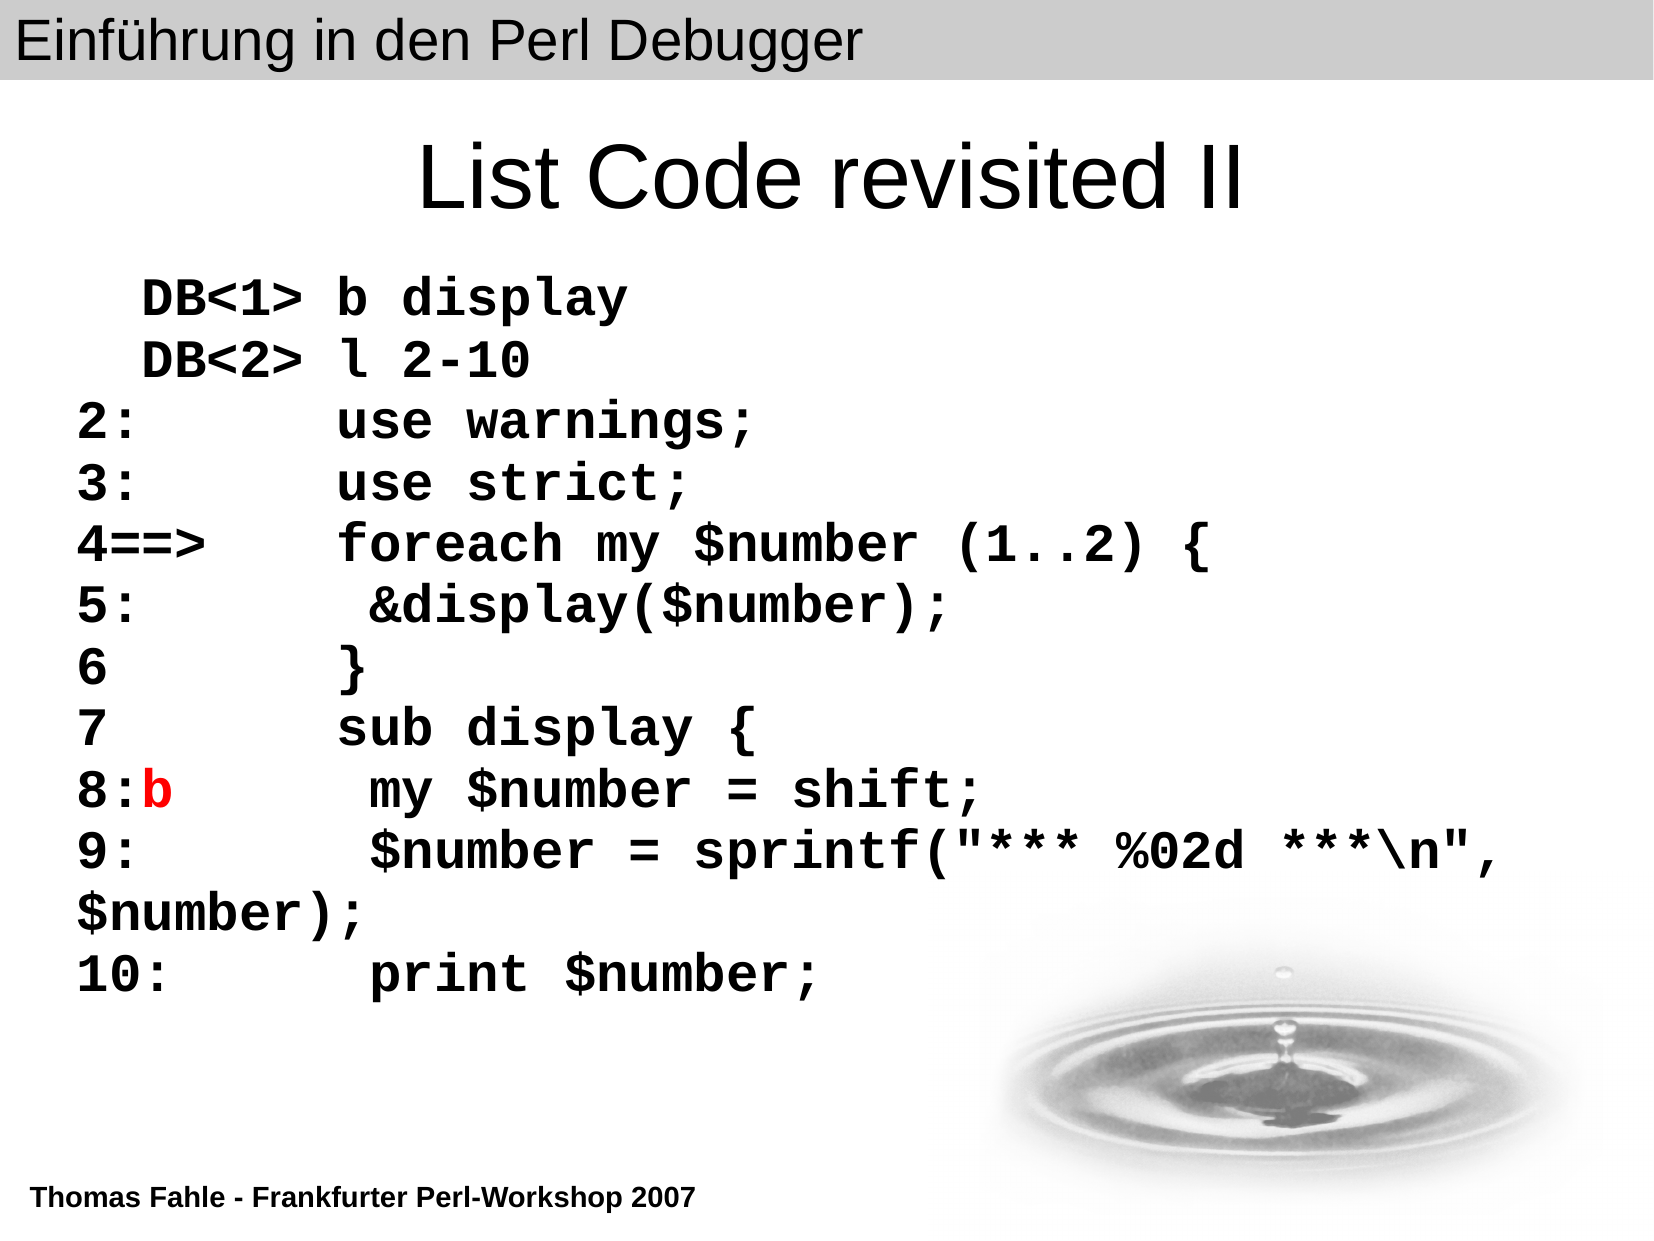

# List Code revisited II
 DB<1> b display
 DB<2> l 2-10
2: use warnings;
3: use strict;
4==> foreach my $number (1..2) {
5: &display($number);
6 }
7 sub display {
8:b my $number = shift;
9: $number = sprintf("*** %02d ***\n",$number);
10: print $number;